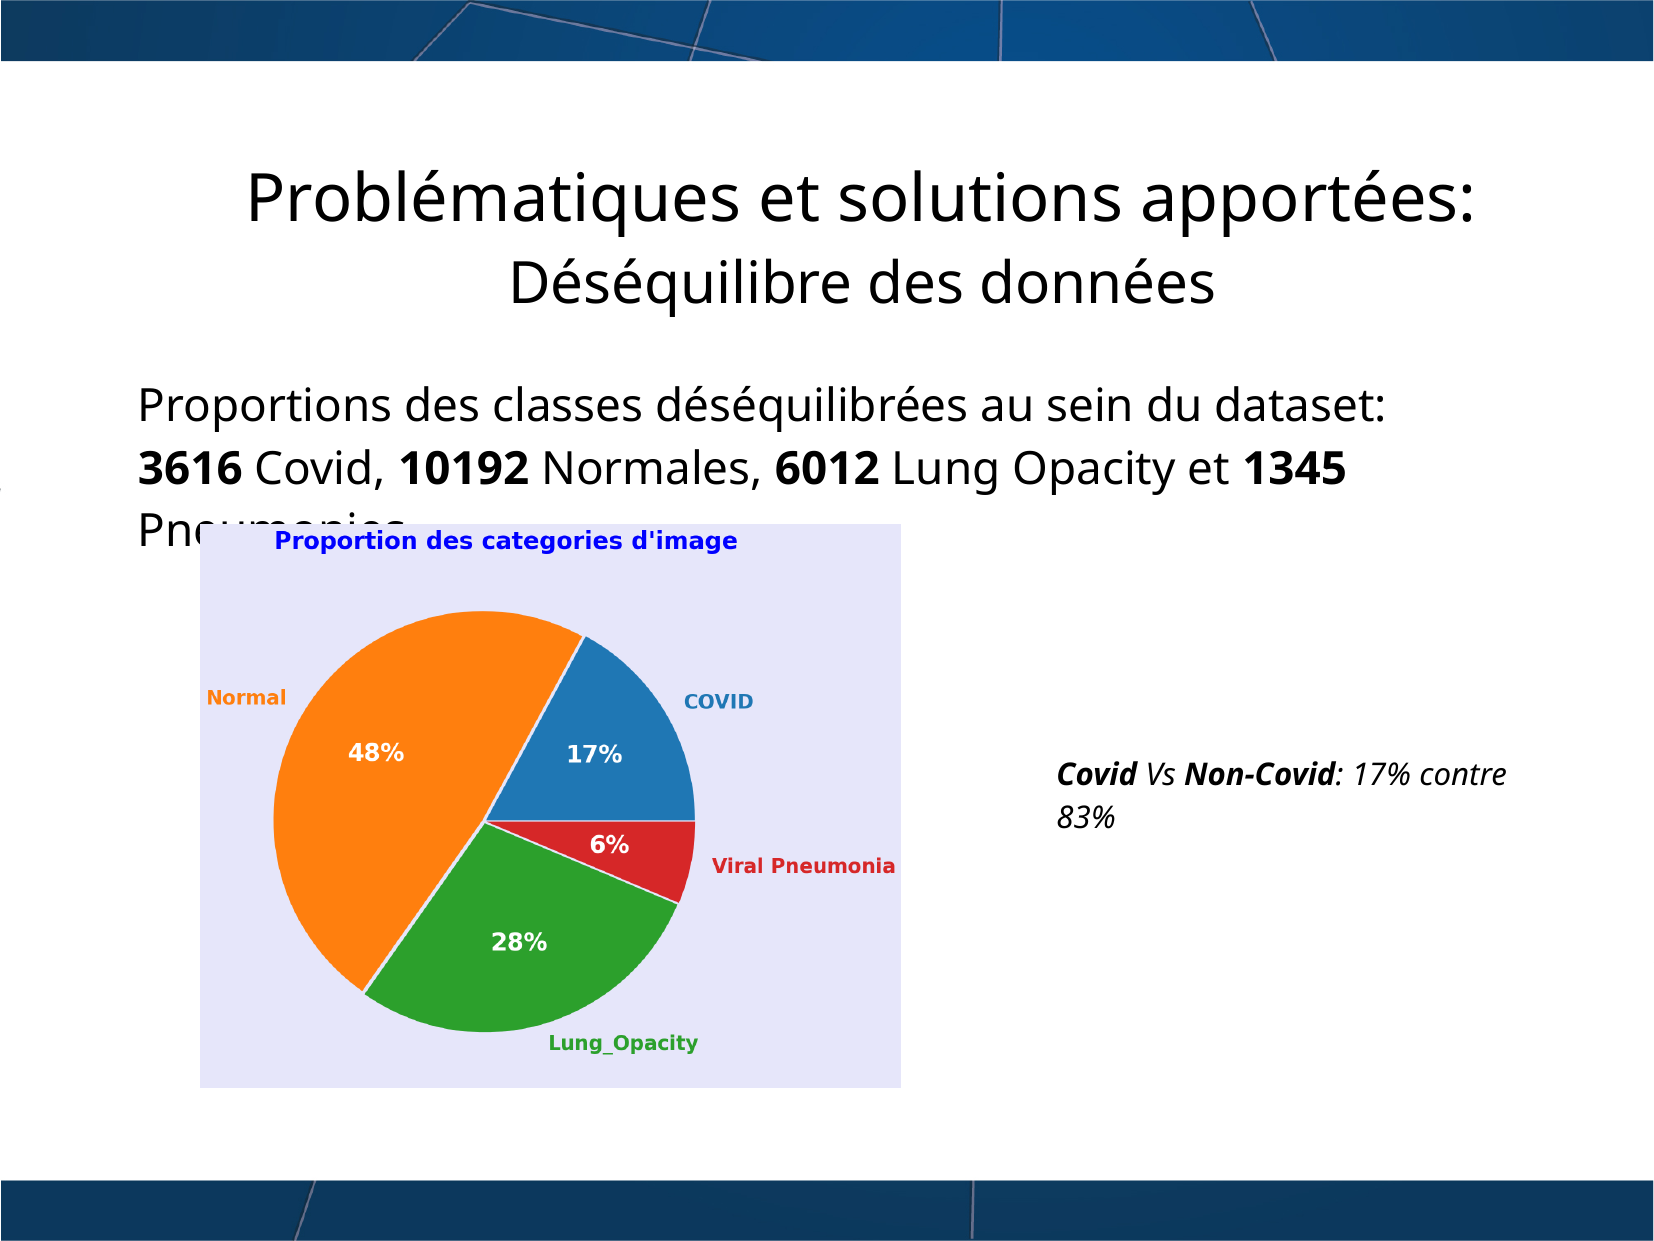

# Problématiques et solutions apportées: Déséquilibre des données
Proportions des classes déséquilibrées au sein du dataset:
3616 Covid, 10192 Normales, 6012 Lung Opacity et 1345 Pneumonies.
Covid Vs Non-Covid: 17% contre 83%